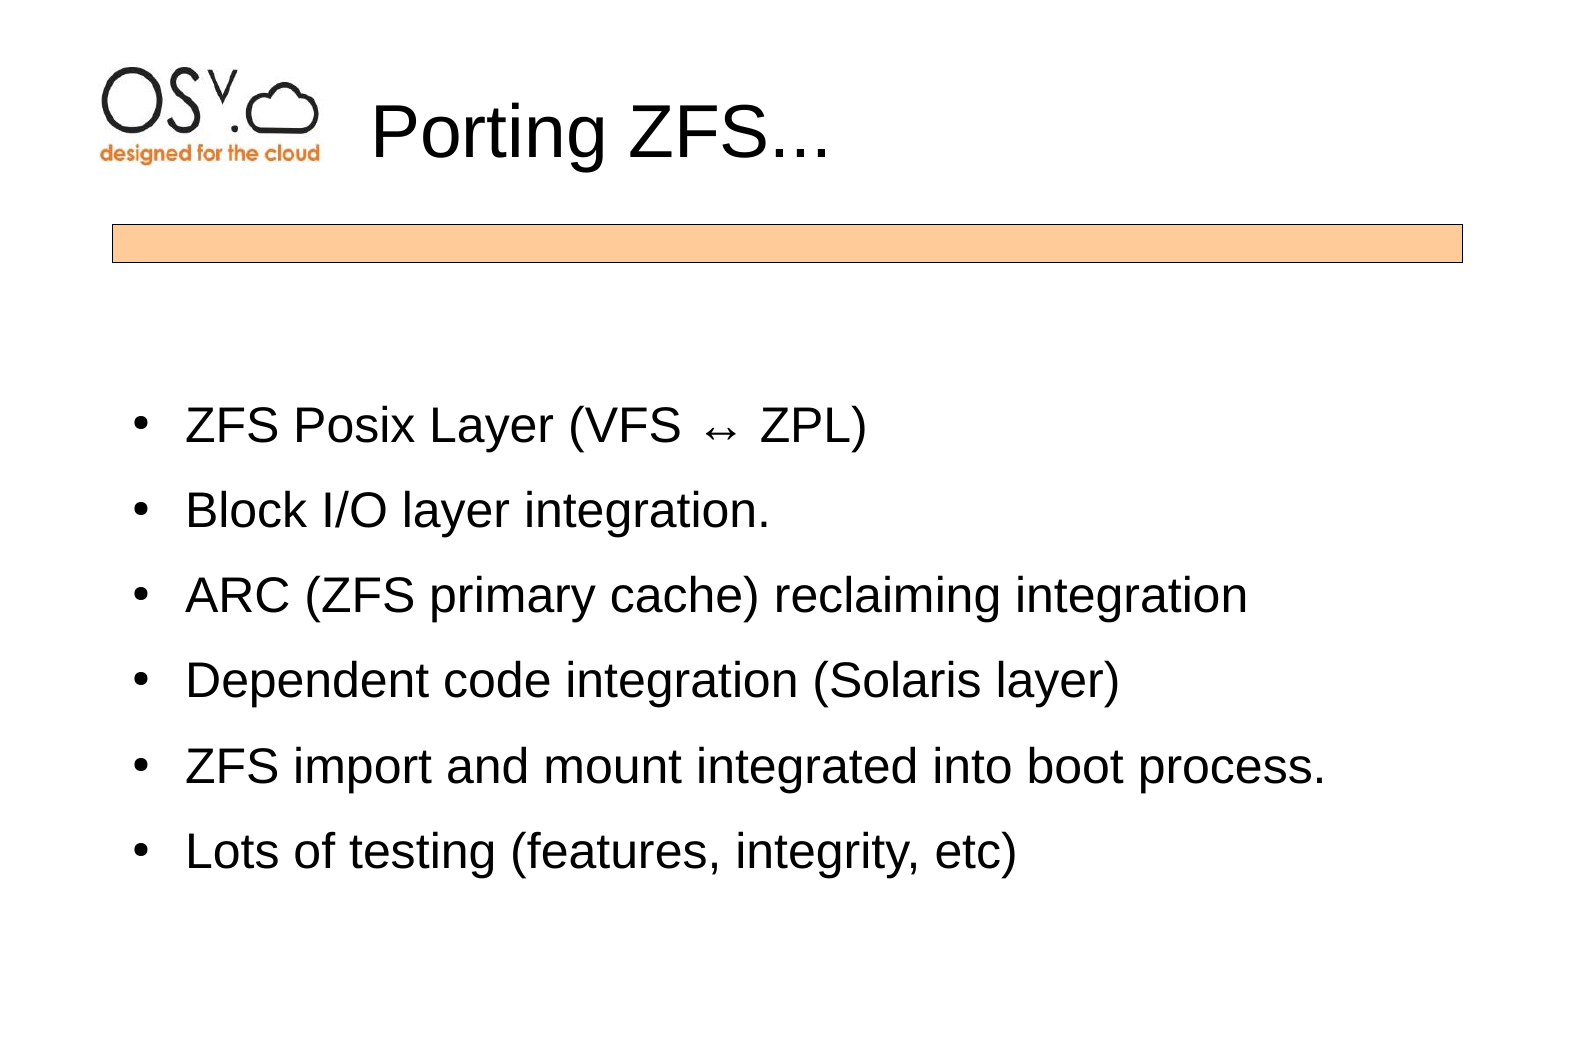

# Porting ZFS...
ZFS Posix Layer (VFS ↔ ZPL)
Block I/O layer integration.
ARC (ZFS primary cache) reclaiming integration
Dependent code integration (Solaris layer)
ZFS import and mount integrated into boot process.
Lots of testing (features, integrity, etc)